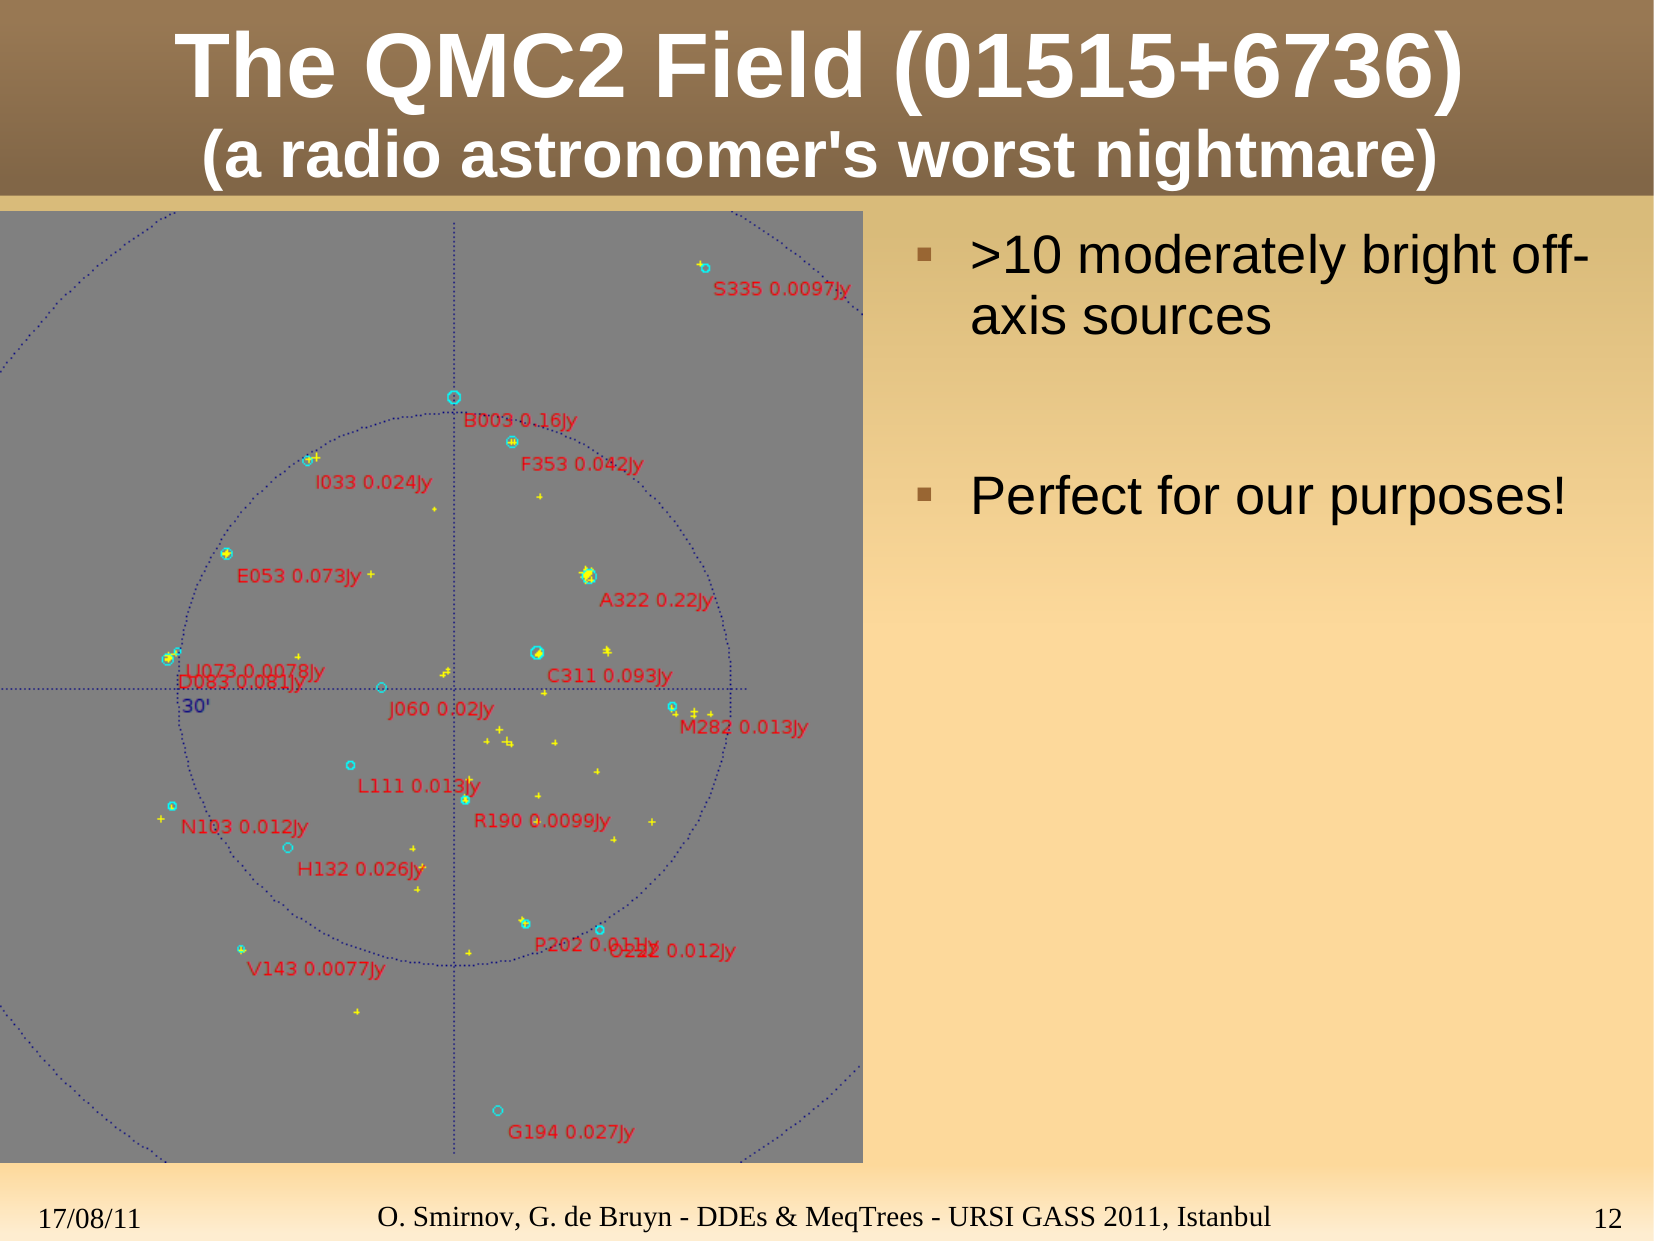

# The QMC2 Field (01515+6736) (a radio astronomer's worst nightmare)
>10 moderately bright off-axis sources
Perfect for our purposes!
O. Smirnov, G. de Bruyn - DDEs & MeqTrees - URSI GASS 2011, Istanbul
17/08/11
12